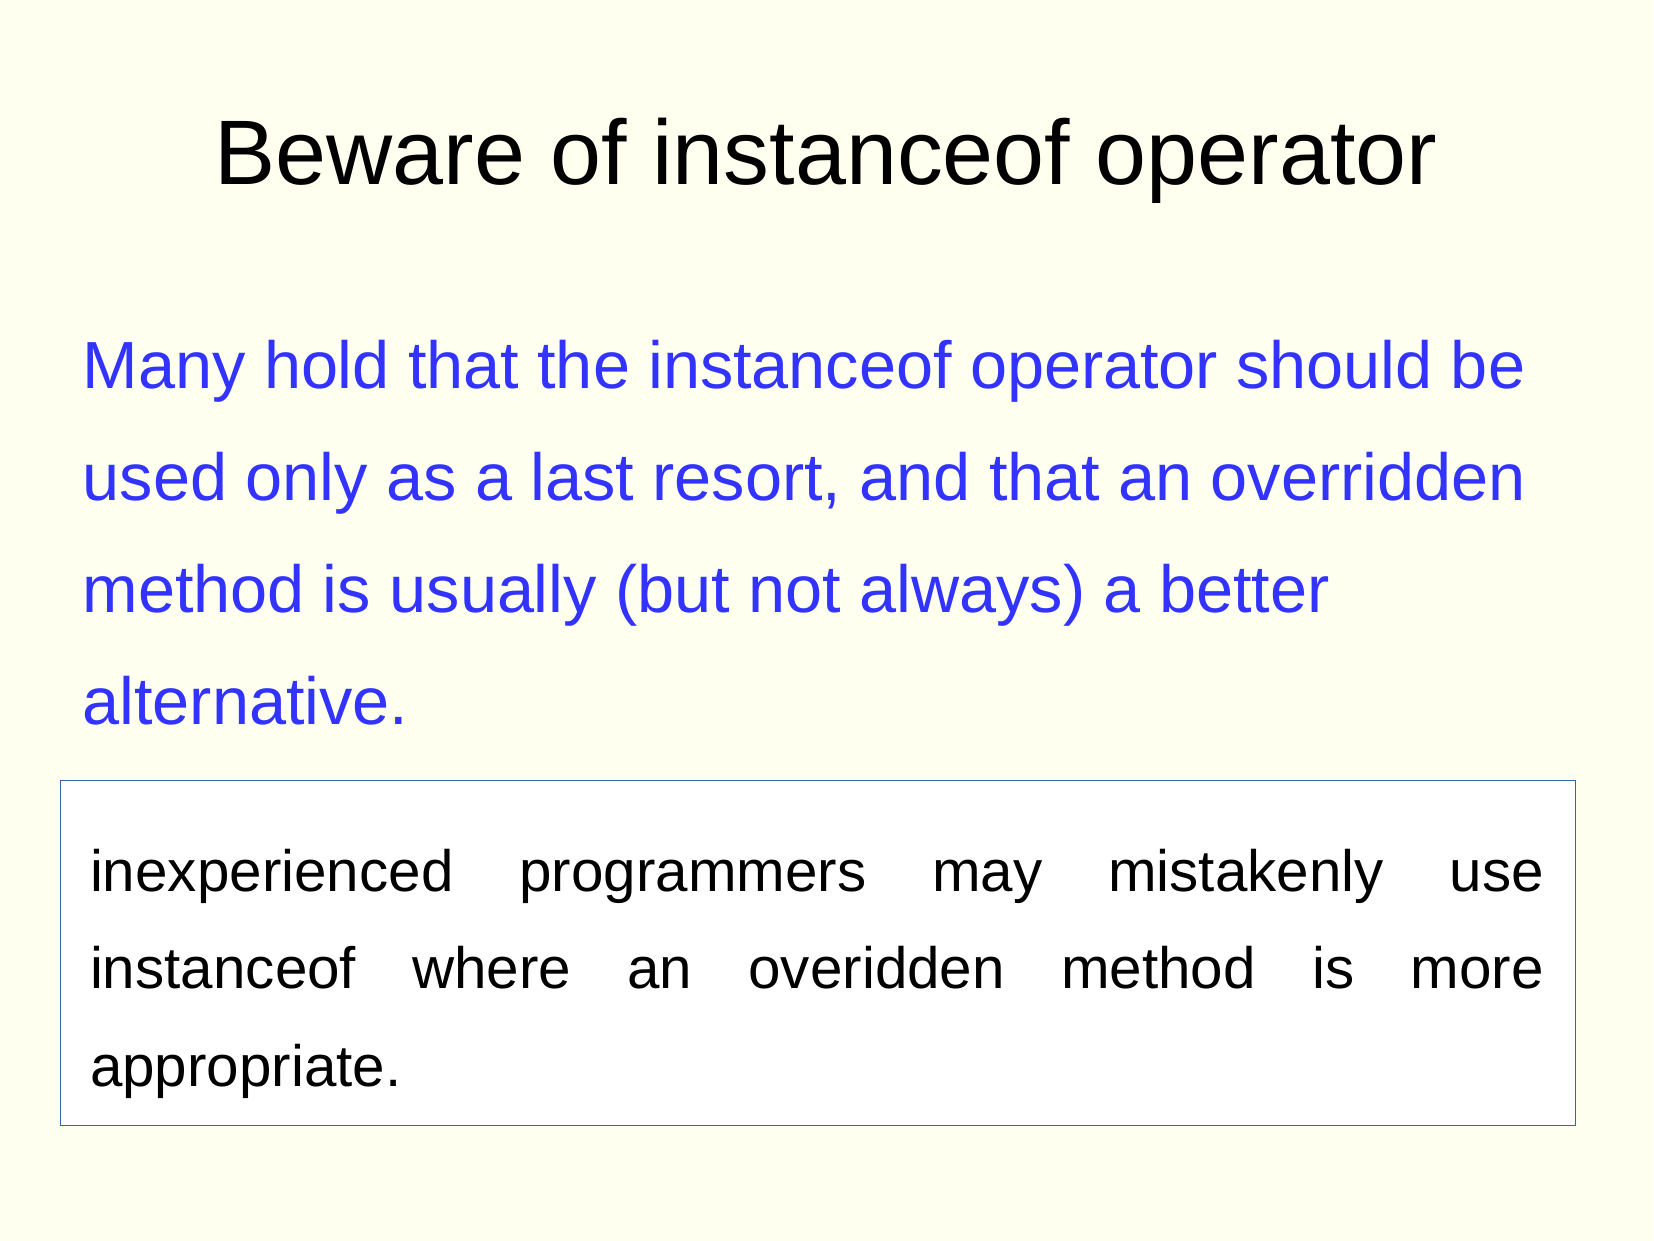

# Beware of instanceof operator
Many hold that the instanceof operator should be used only as a last resort, and that an overridden method is usually (but not always) a better alternative.
inexperienced programmers may mistakenly use instanceof where an overidden method is more appropriate.